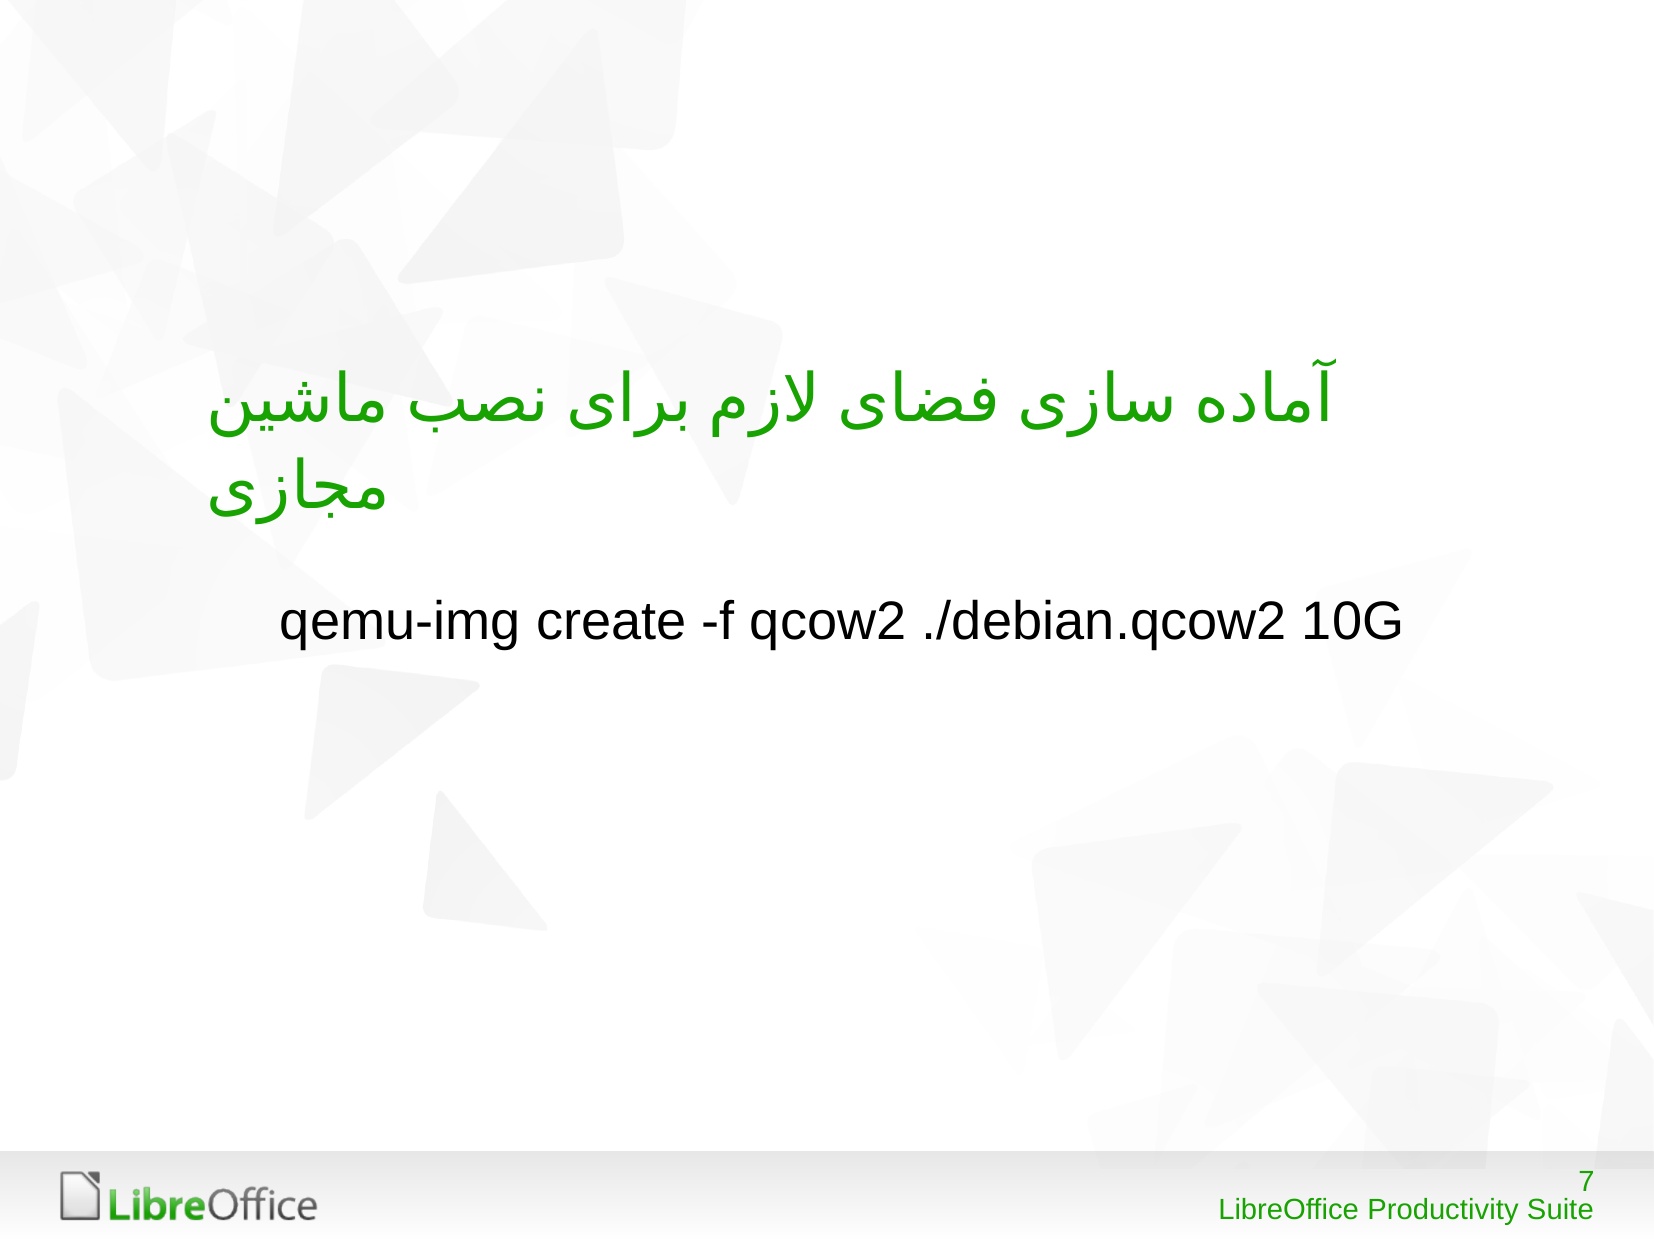

# آماده سازی فضای لازم برای نصب ماشین مجازی
qemu-img create -f qcow2 ./debian.qcow2 10G
7
LibreOffice Productivity Suite